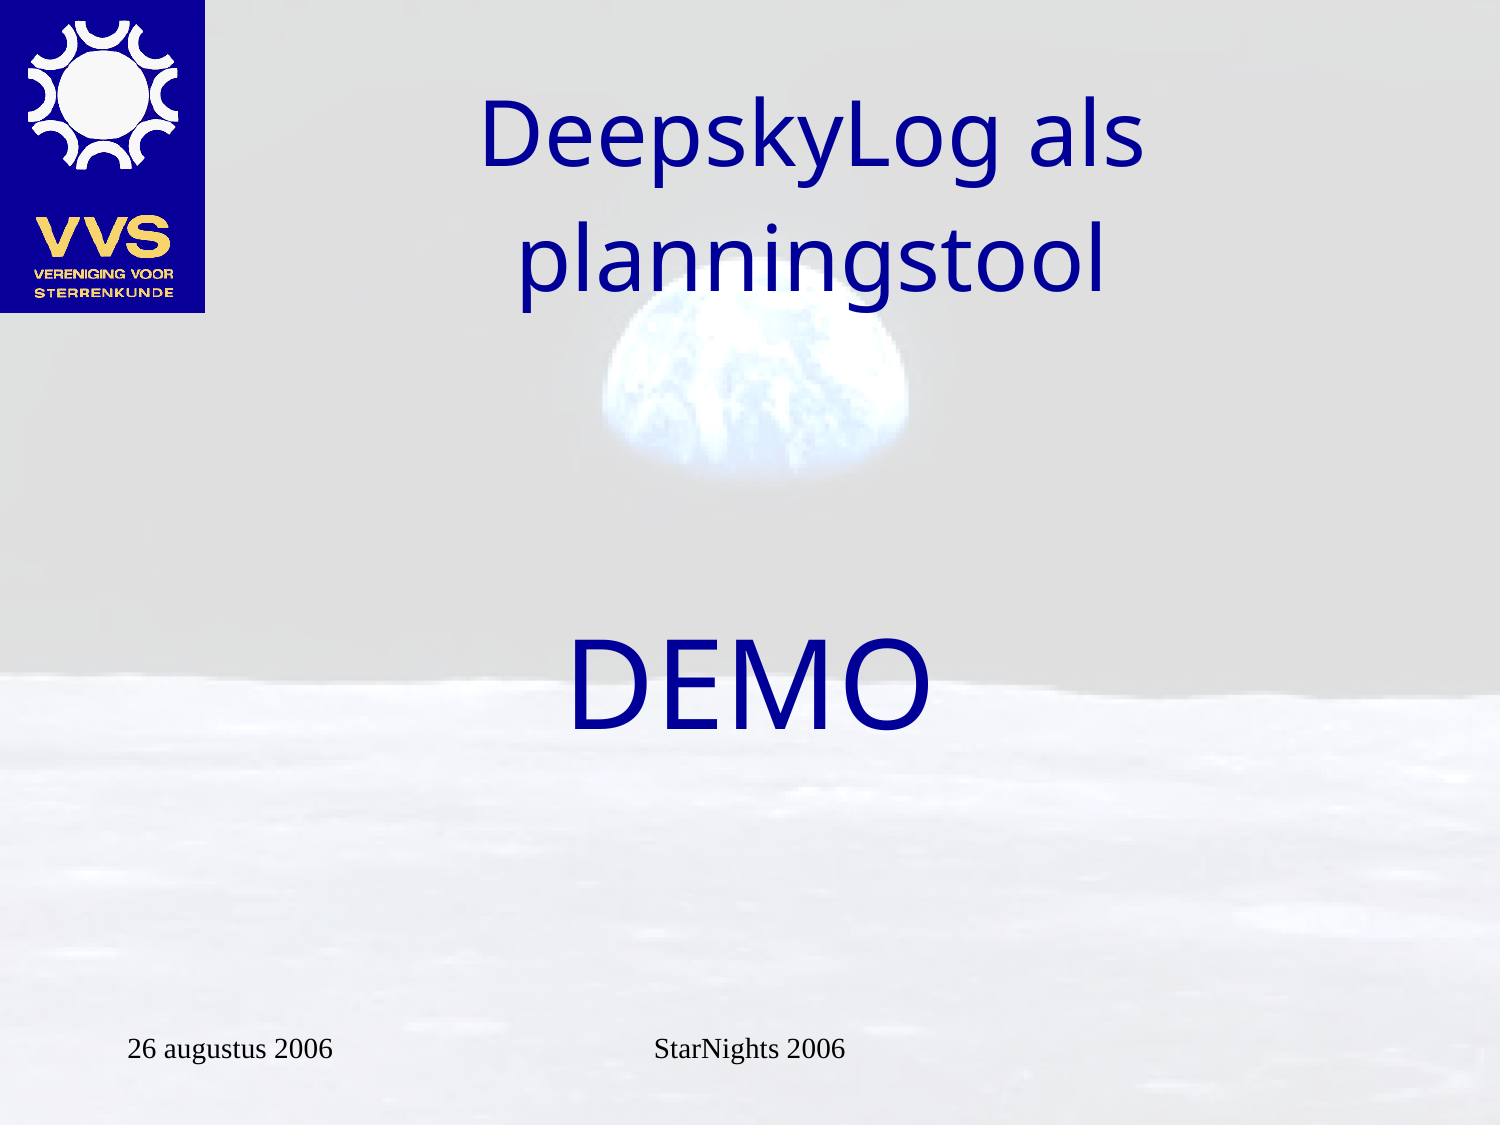

# DeepskyLog als planningstool
DEMO
26 augustus 2006
StarNights 2006